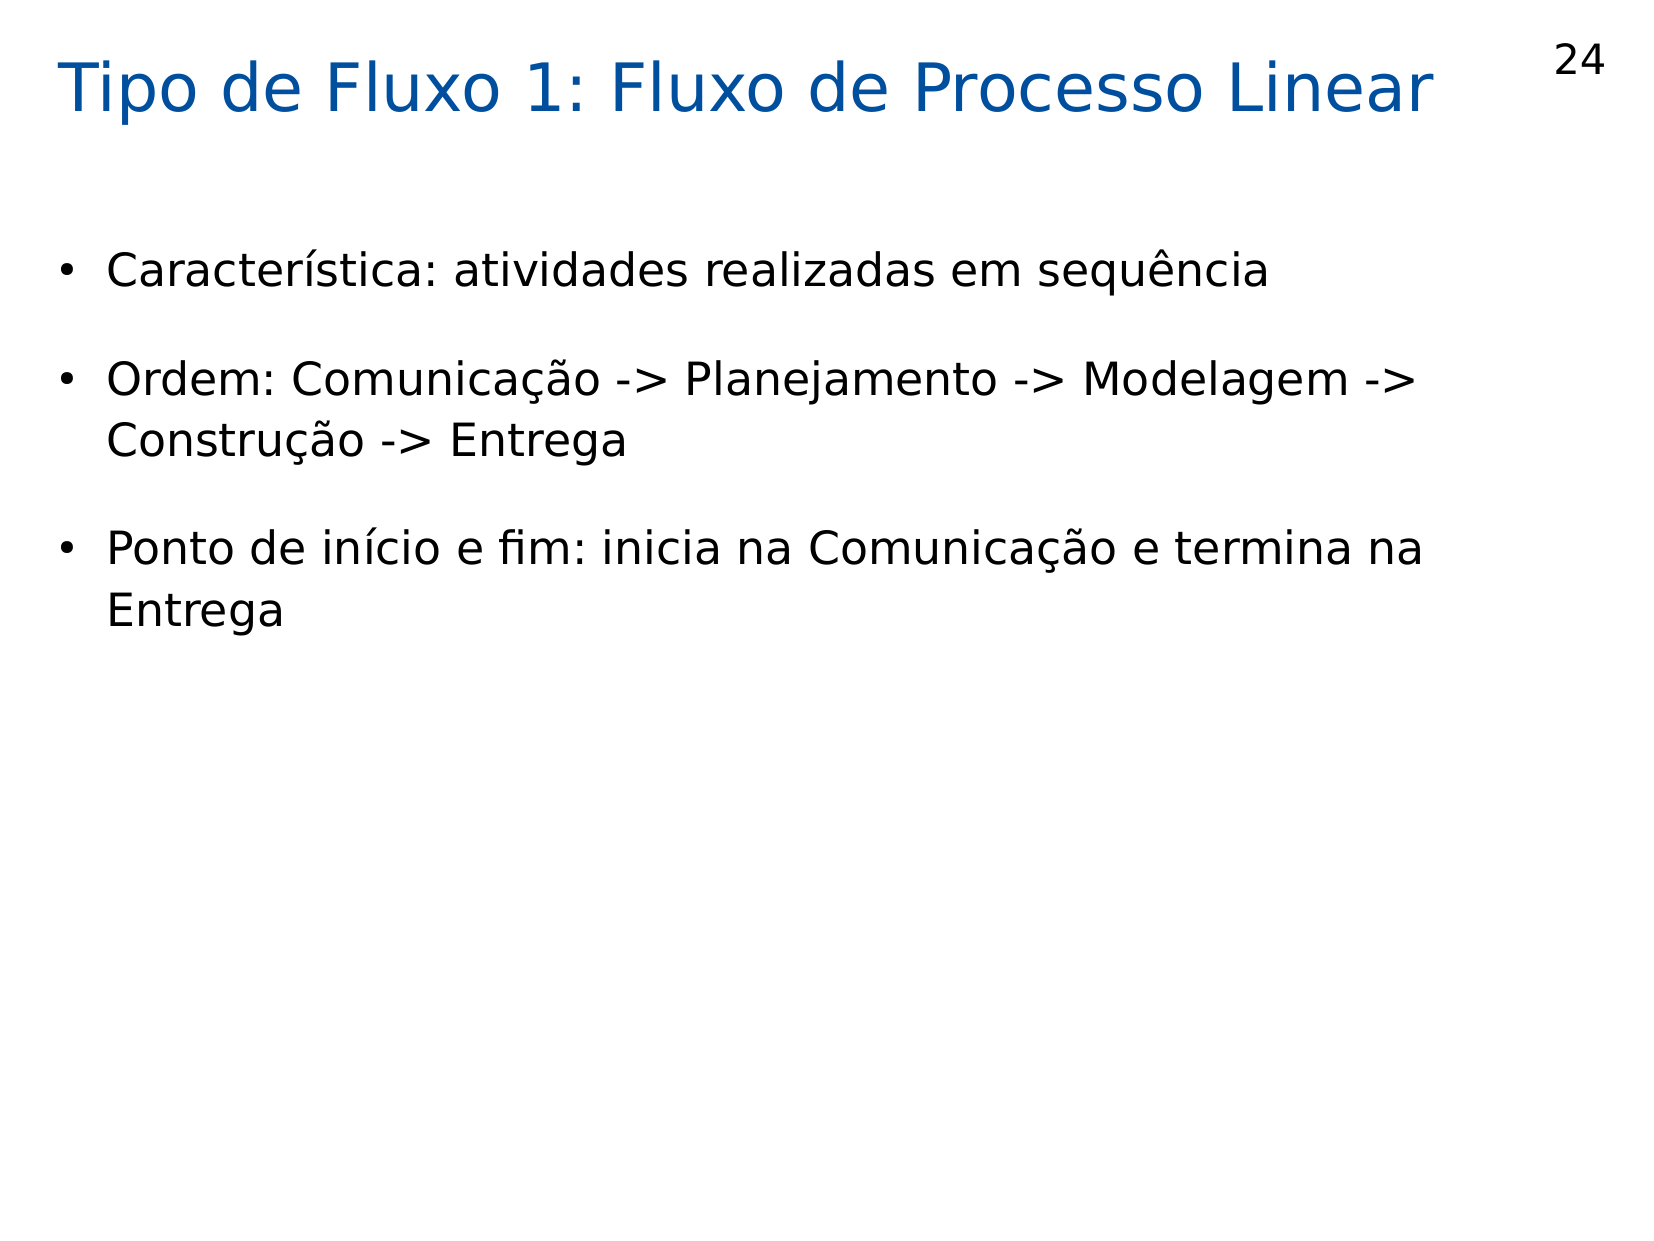

# Tipo de Fluxo 1: Fluxo de Processo Linear
24
Característica: atividades realizadas em sequência
Ordem: Comunicação -> Planejamento -> Modelagem -> Construção -> Entrega
Ponto de início e fim: inicia na Comunicação e termina na Entrega